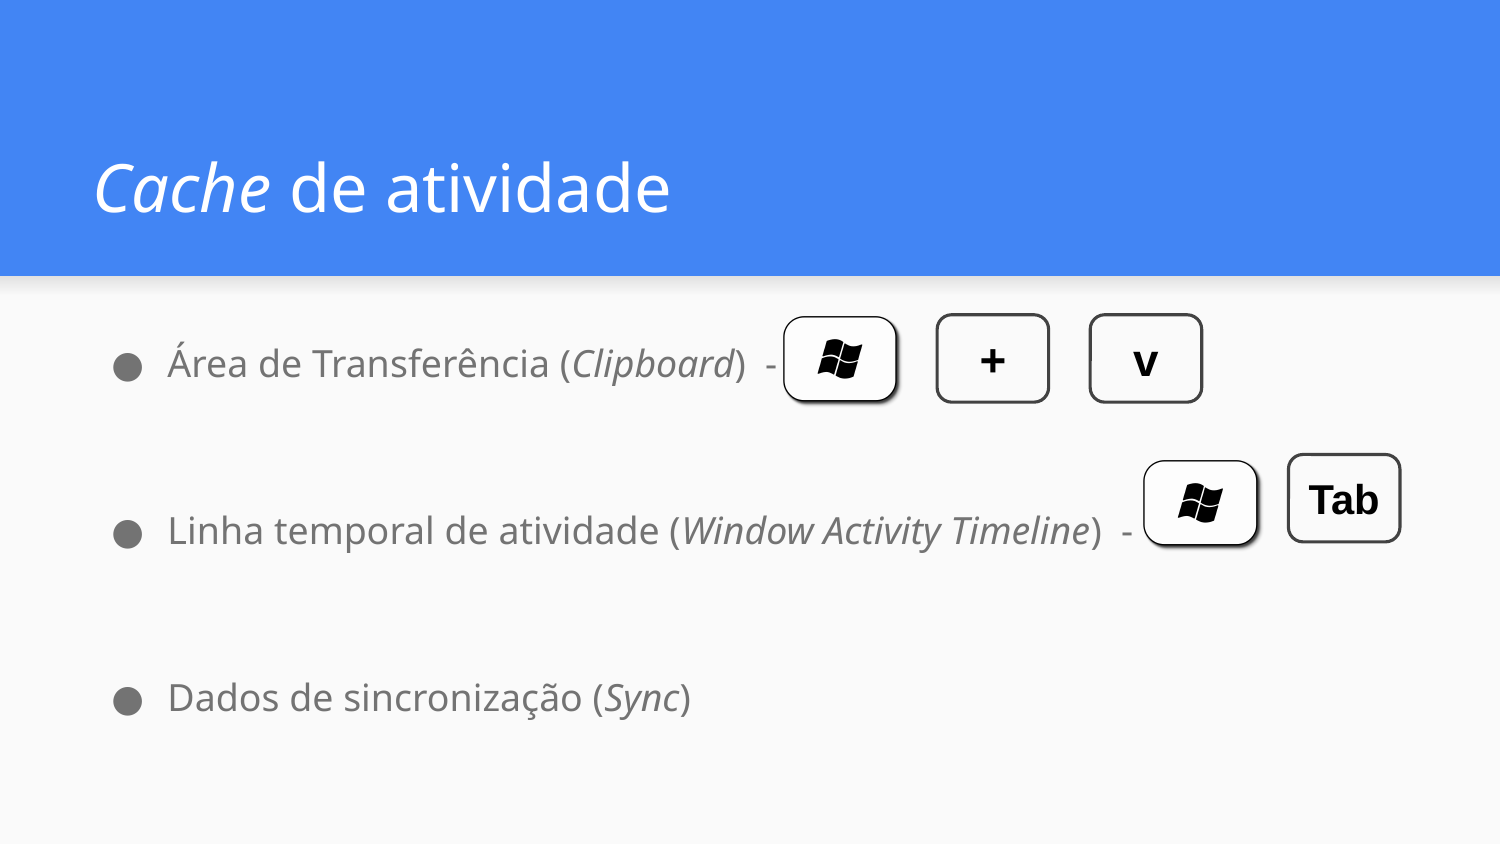

# Cache de atividade
Área de Transferência (Clipboard) -
Linha temporal de atividade (Window Activity Timeline) -
Dados de sincronização (Sync)
+
v
Tab